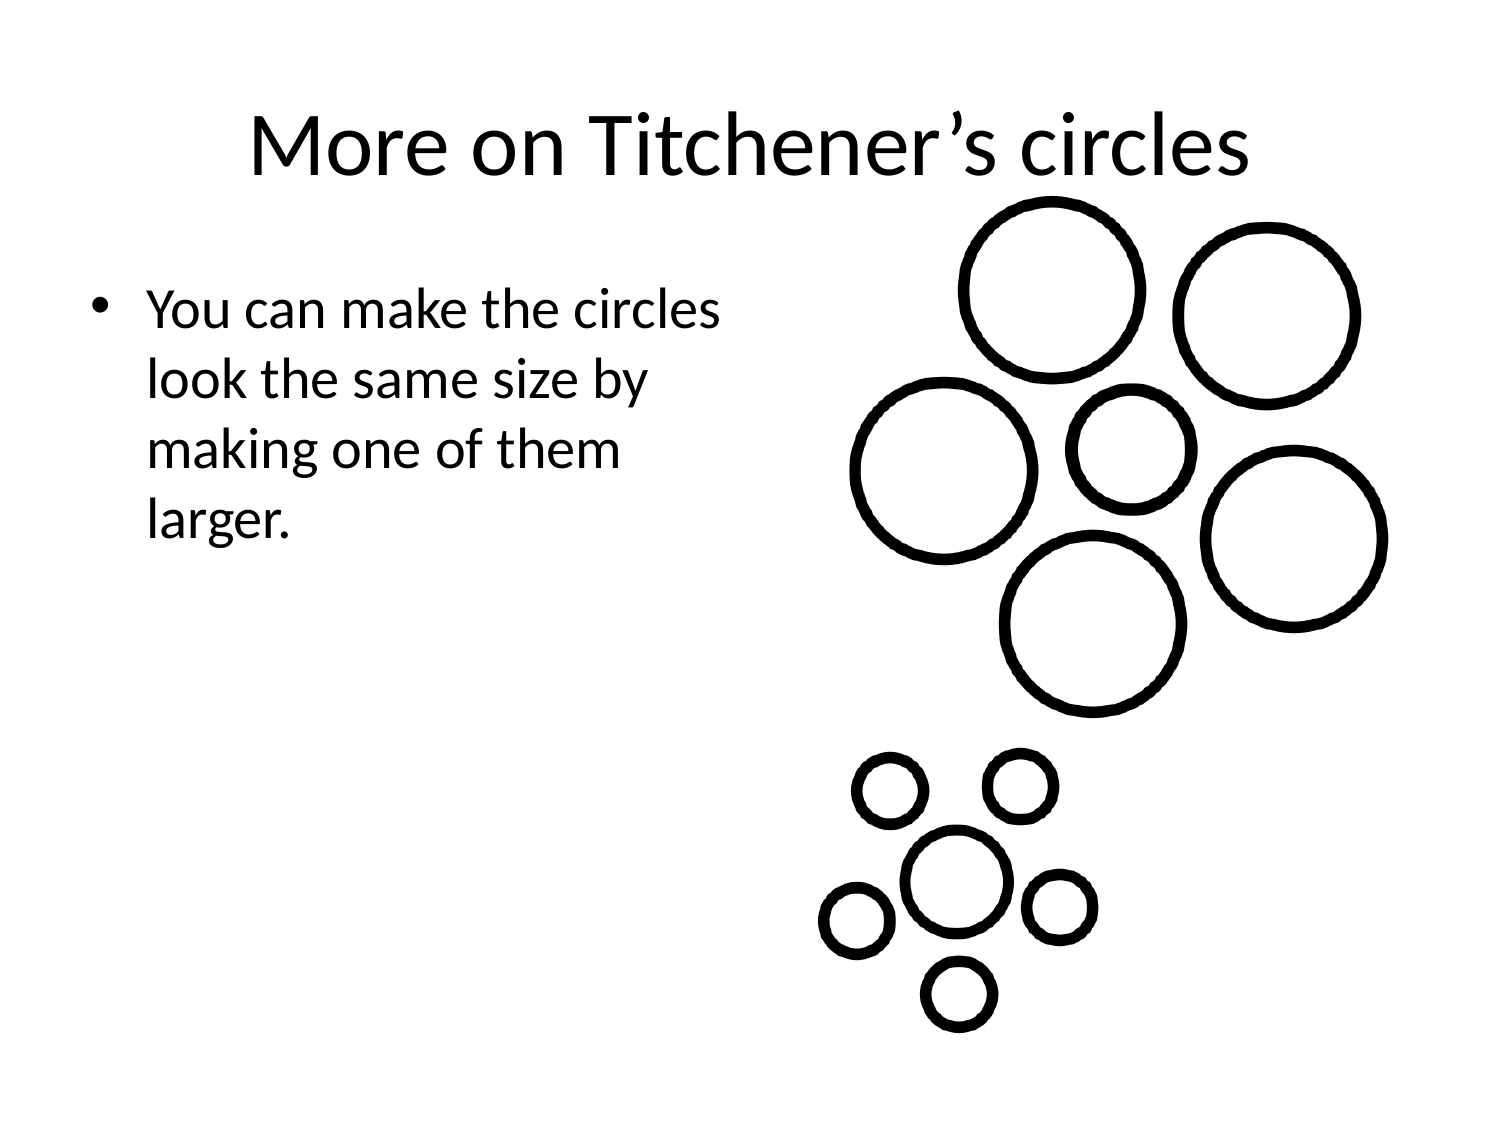

# More on Titchener’s circles
You can make the circles look the same size by making one of them larger.